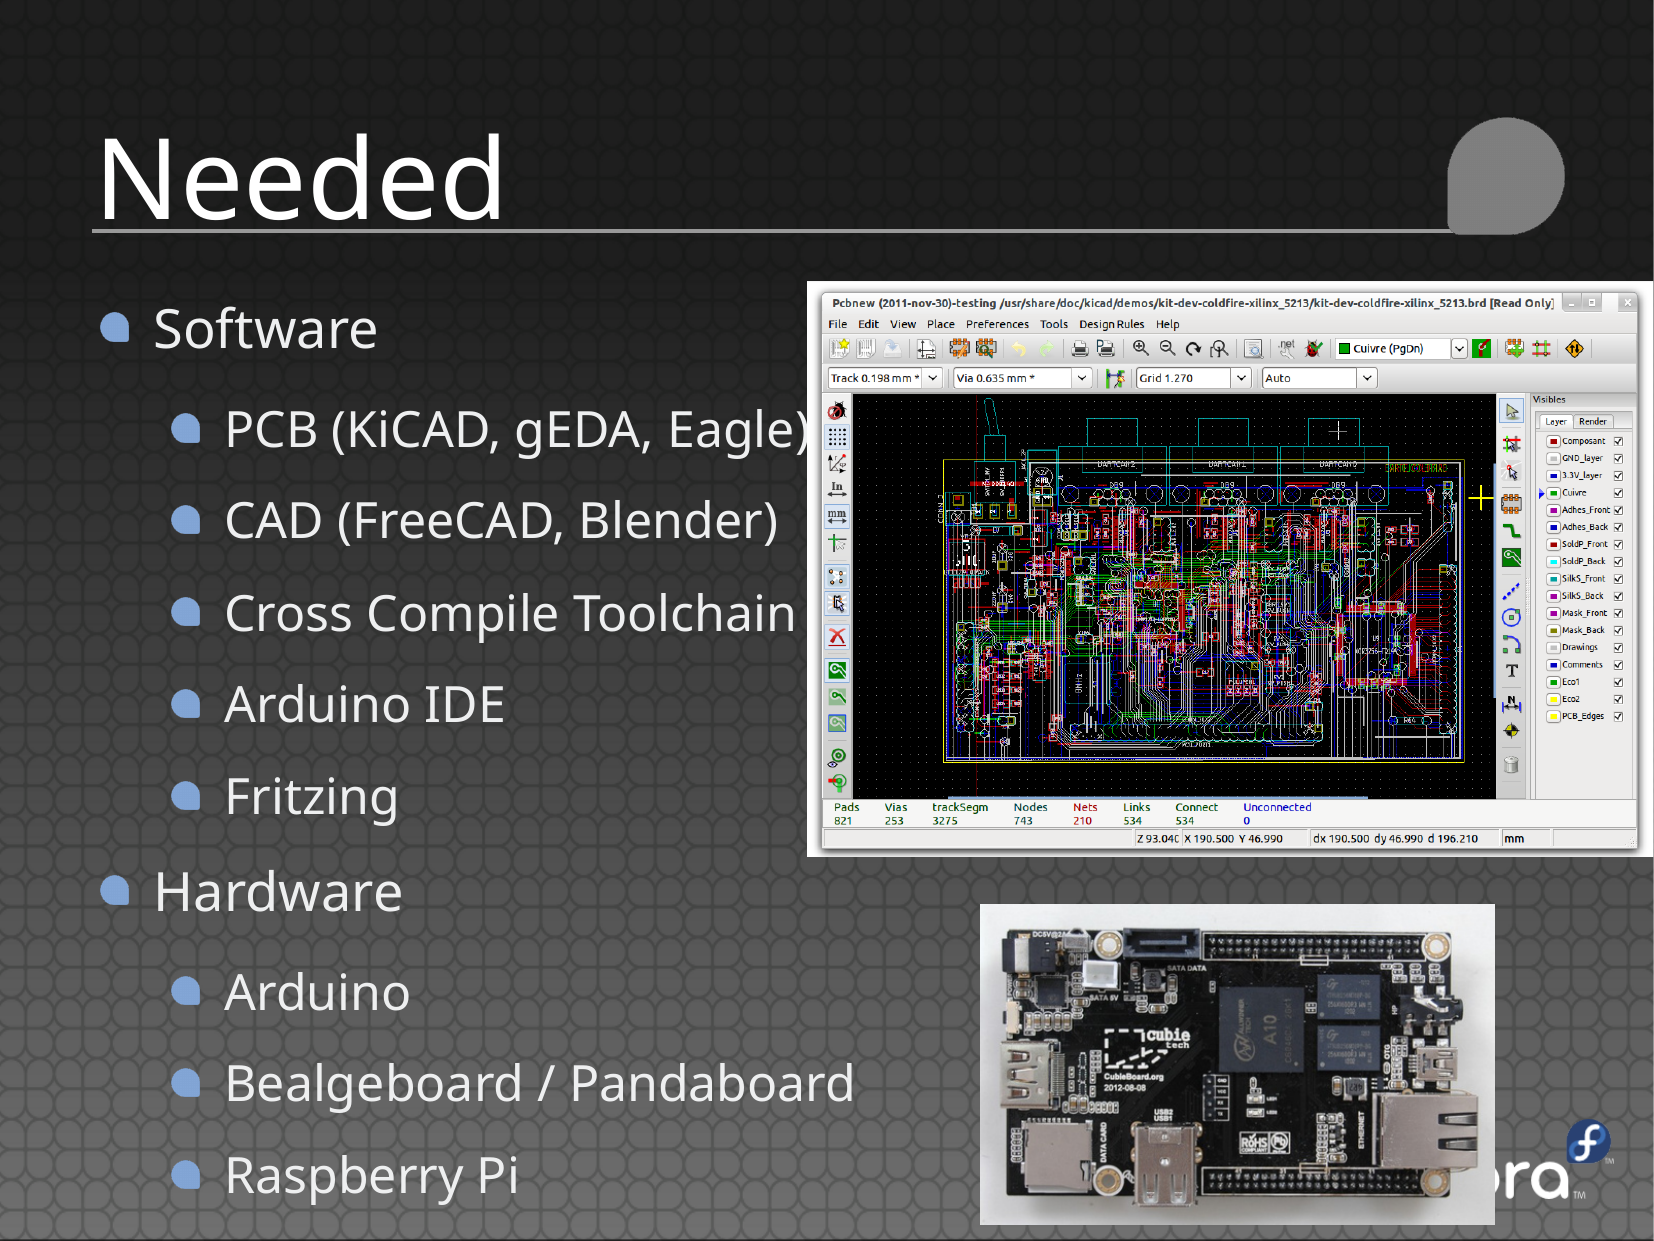

Needed
# Software
PCB (KiCAD, gEDA, Eagle)
CAD (FreeCAD, Blender)
Cross Compile Toolchain
Arduino IDE
Fritzing
Hardware
Arduino
Bealgeboard / Pandaboard
Raspberry Pi
Cubieboard